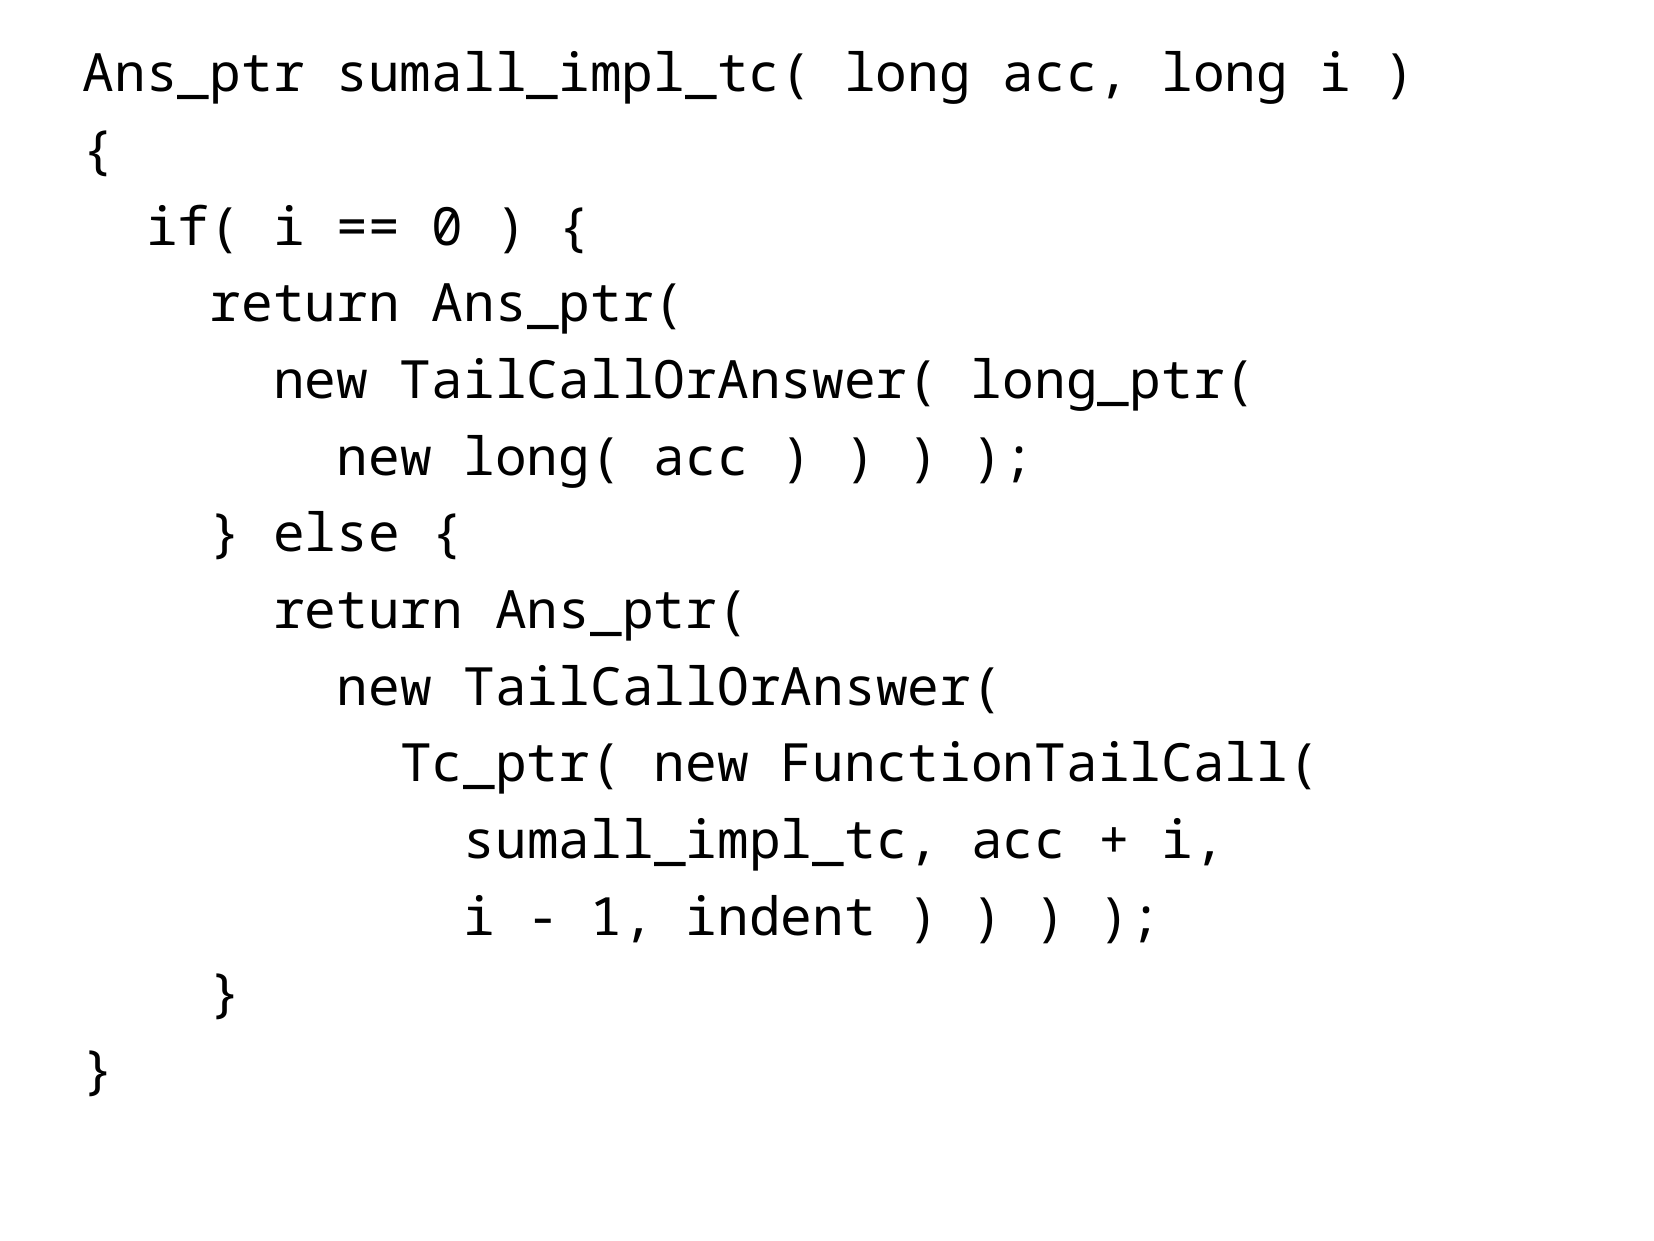

# Ans_ptr sumall_impl_tc( long acc, long i )
{
 if( i == 0 ) {
 return Ans_ptr(
 new TailCallOrAnswer( long_ptr(
 new long( acc ) ) ) );
 } else {
 return Ans_ptr(
 new TailCallOrAnswer(
 Tc_ptr( new FunctionTailCall(
 sumall_impl_tc, acc + i,
 i - 1, indent ) ) ) );
 }
}